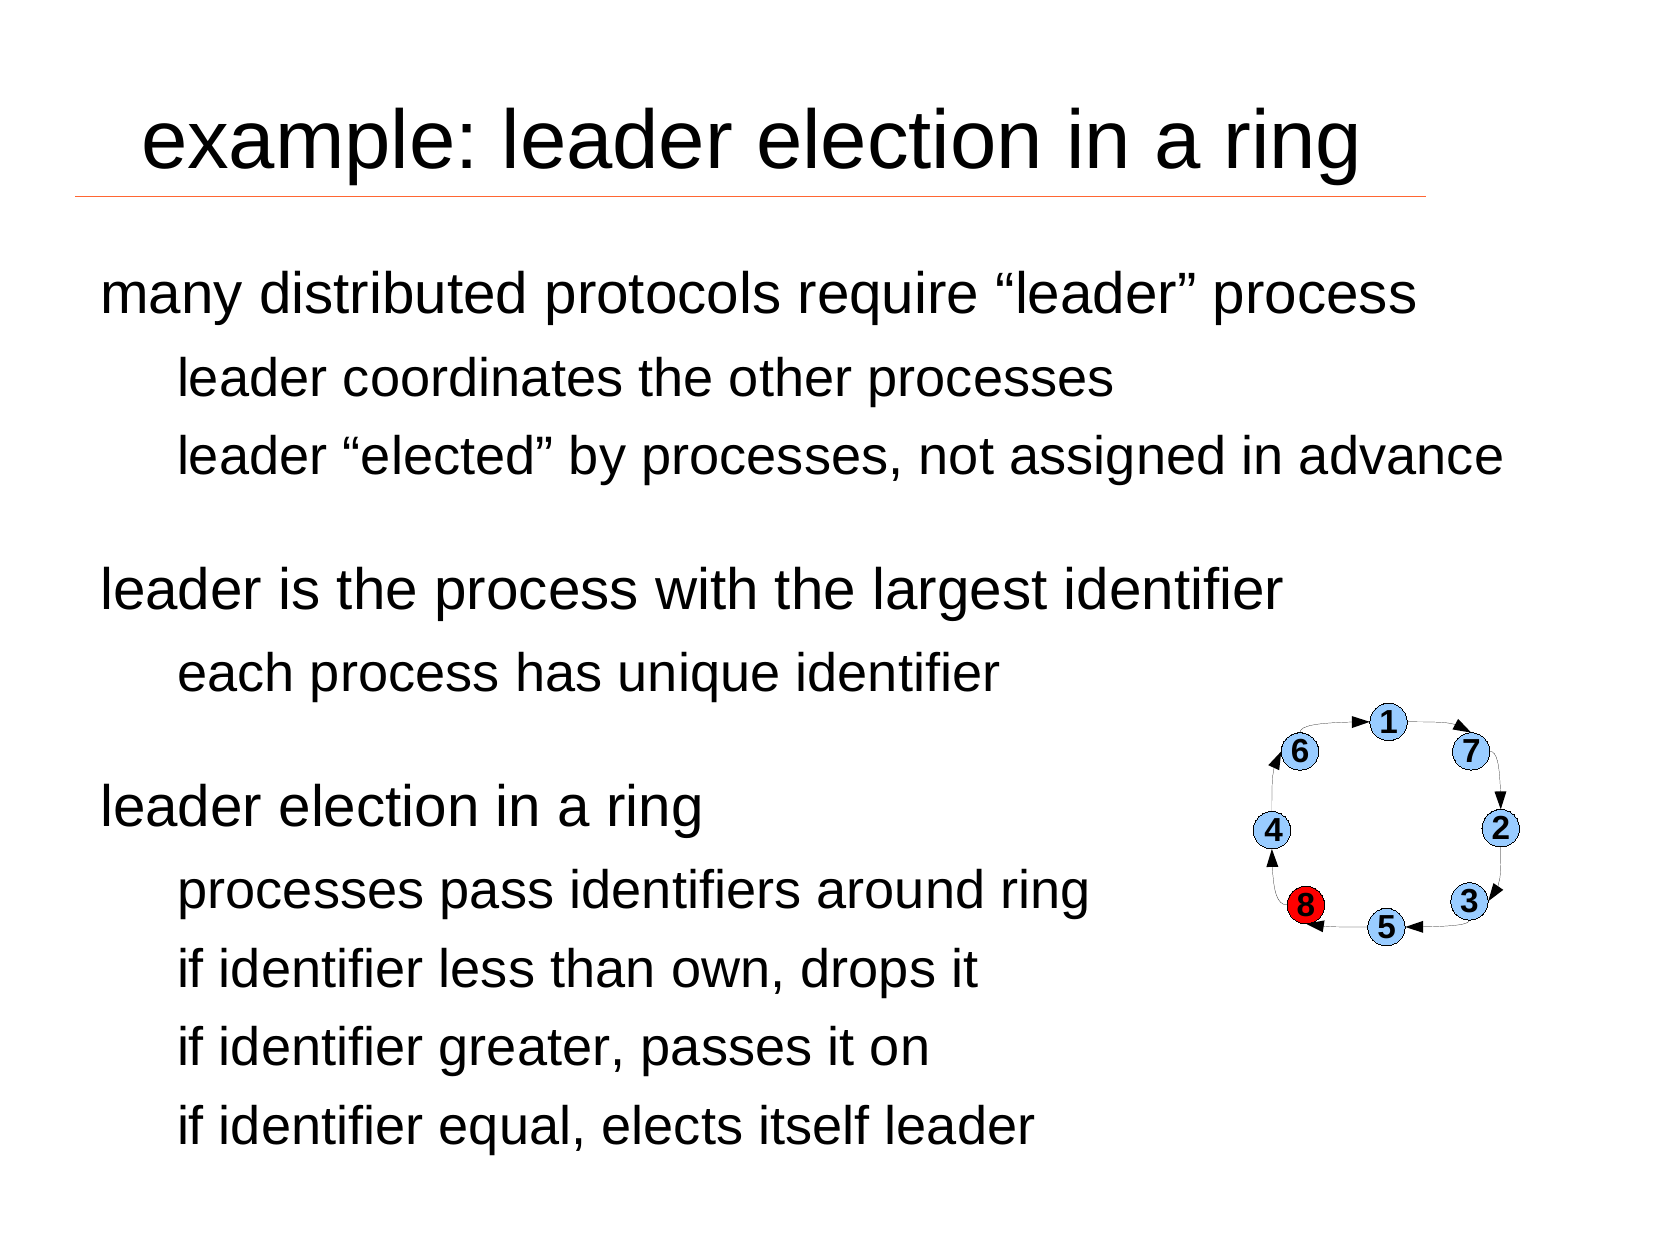

# example: leader election in a ring
many distributed protocols require “leader” process
leader coordinates the other processes
leader “elected” by processes, not assigned in advance
leader is the process with the largest identifier
each process has unique identifier
leader election in a ring
processes pass identifiers around ring
if identifier less than own, drops it
if identifier greater, passes it on
if identifier equal, elects itself leader
1
 2
7
6
 2
2
 4
3
 2
8
5